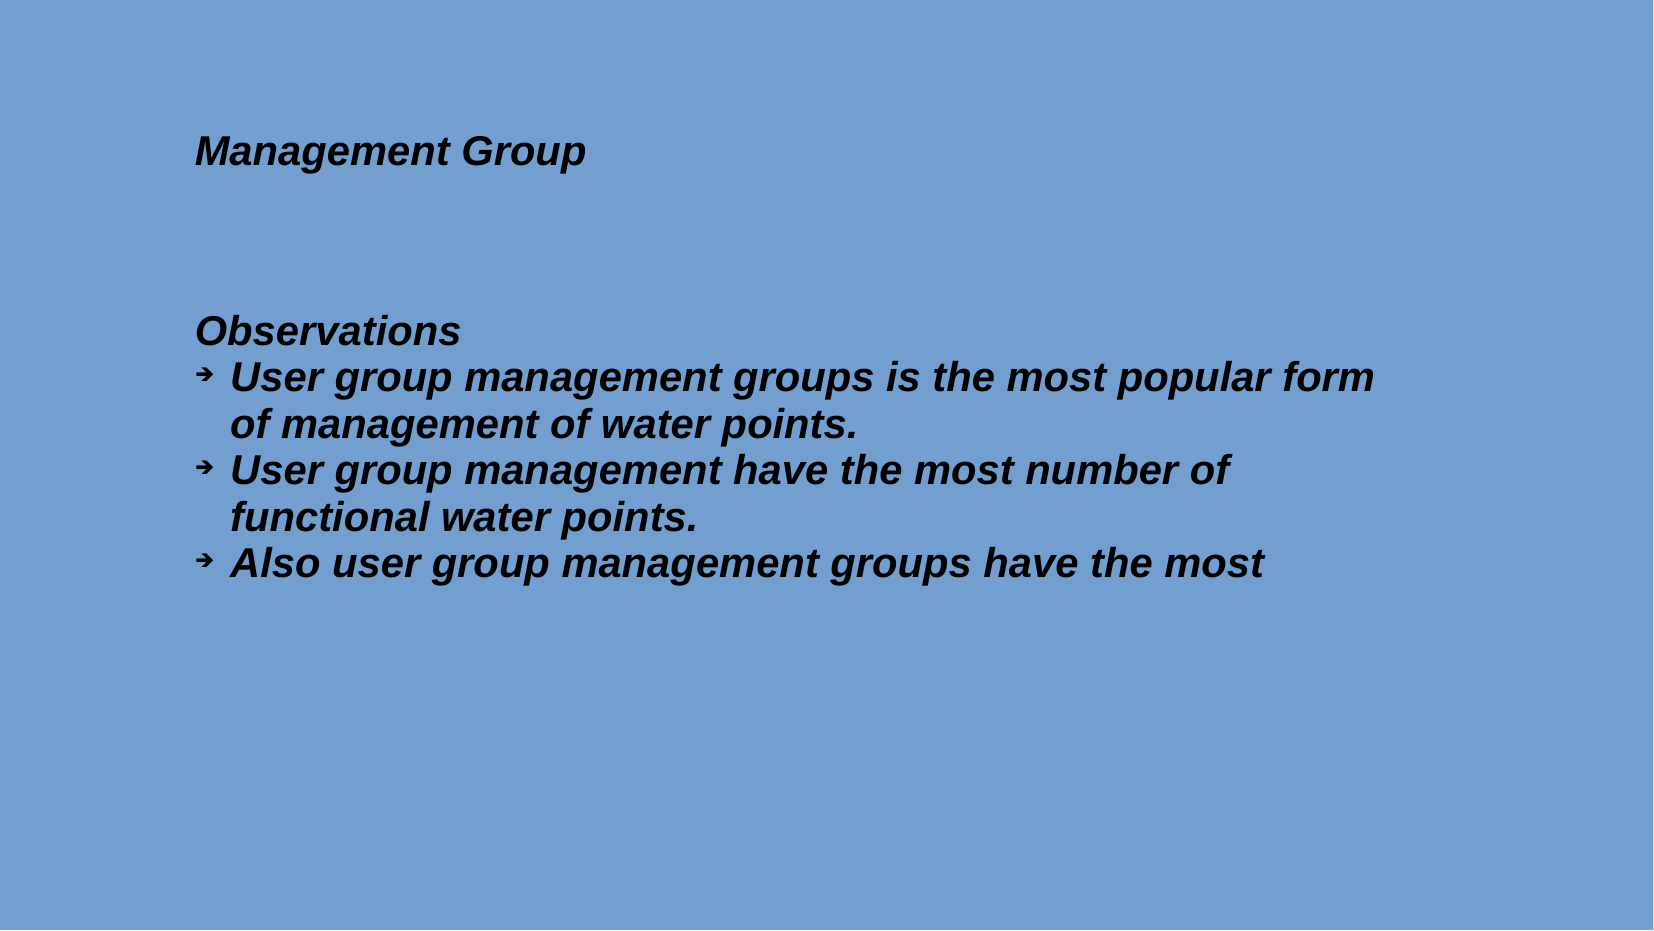

Management Group
Observations
User group management groups is the most popular form of management of water points.
User group management have the most number of functional water points.
Also user group management groups have the most